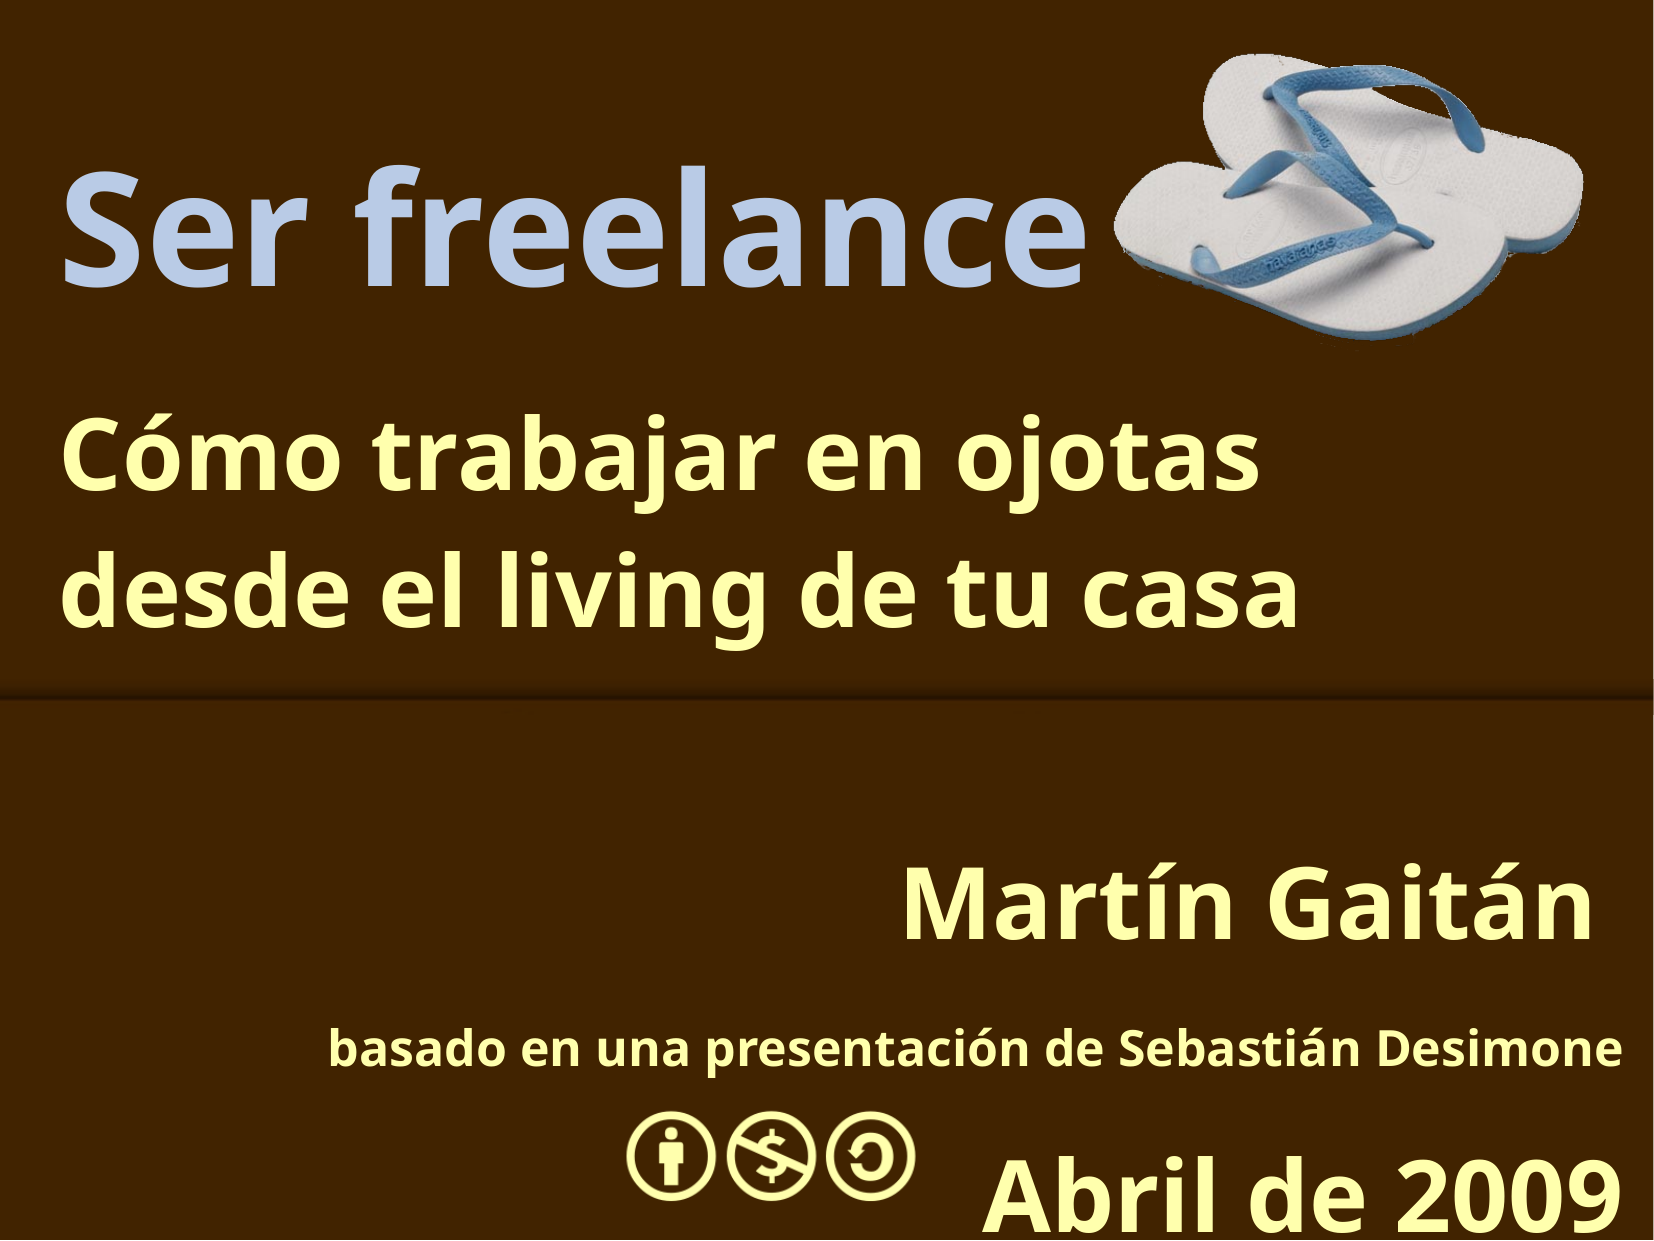

# Ser freelance
Cómo trabajar en ojotas
desde el living de tu casa
v1.2
Martín Gaitán
basado en una presentación de Sebastián Desimone
Abril de 2009
v1.2